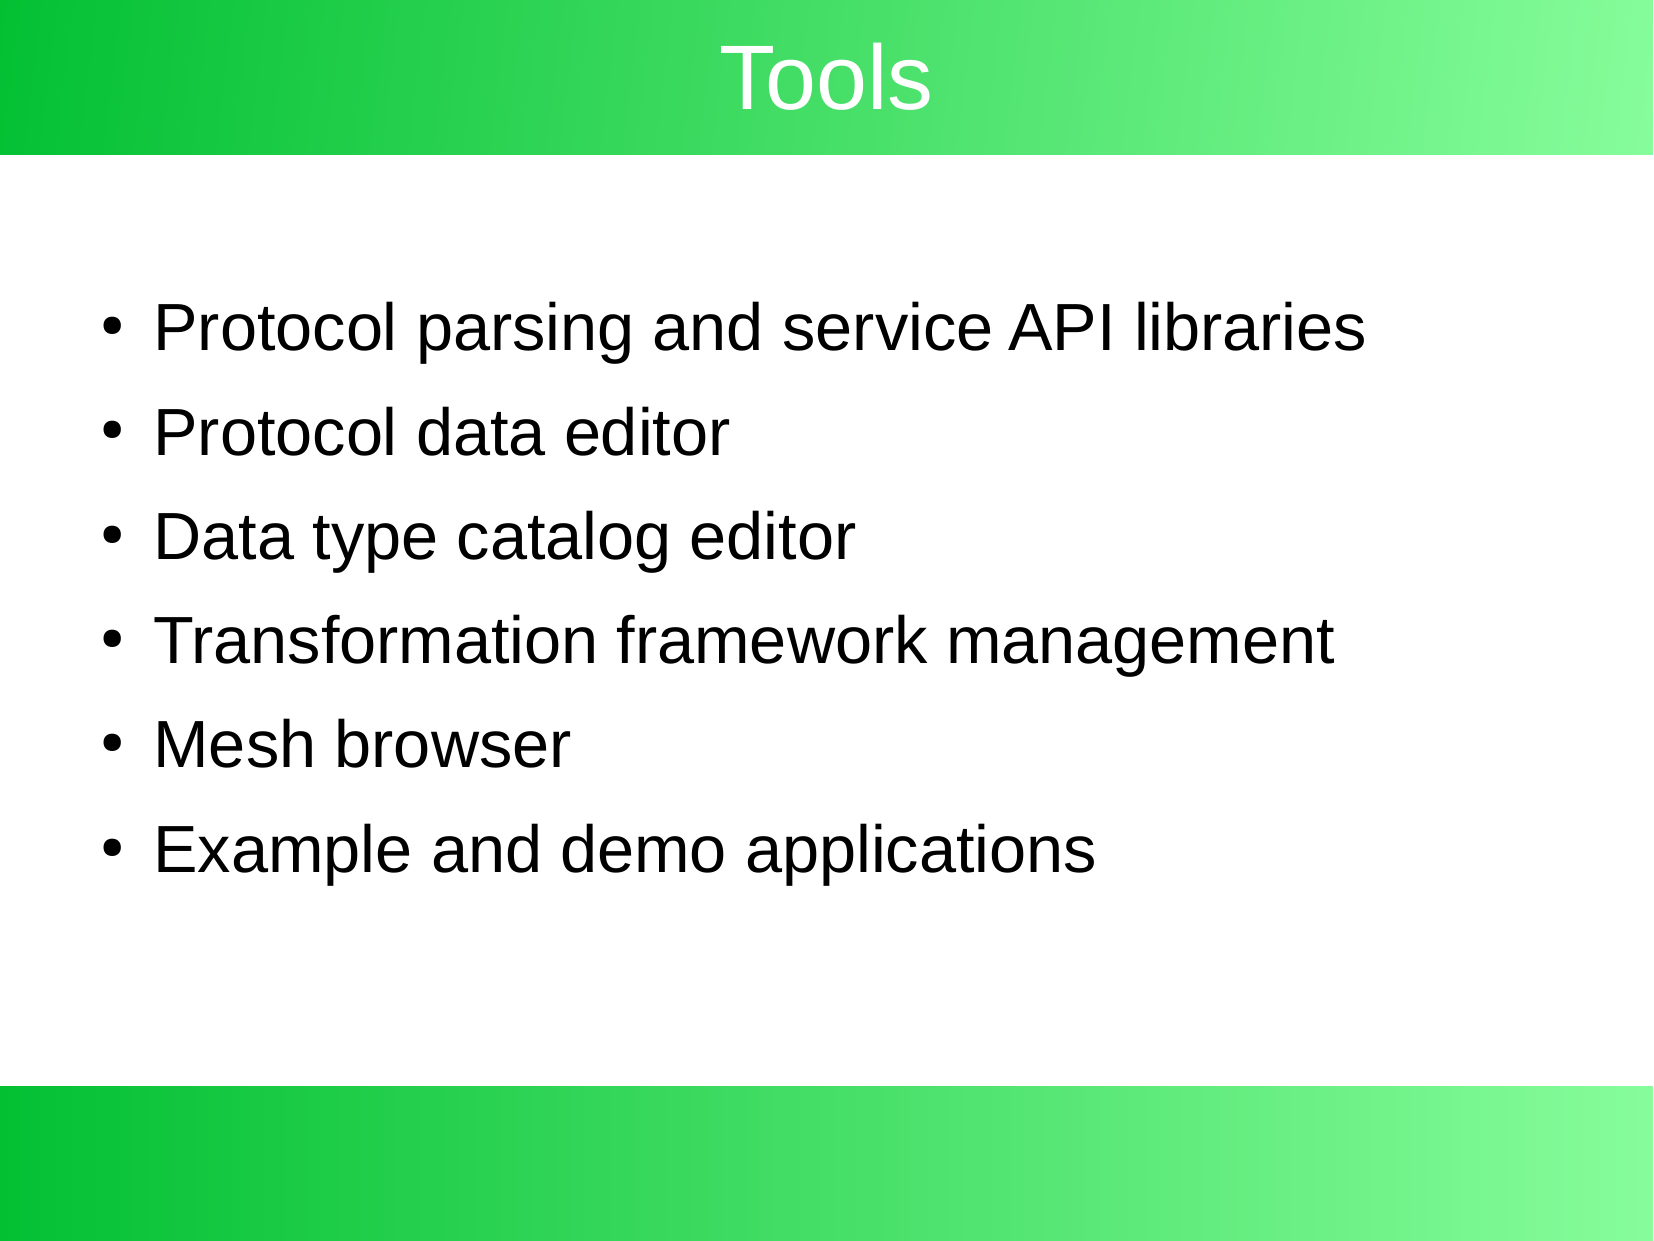

# Tools
Protocol parsing and service API libraries
Protocol data editor
Data type catalog editor
Transformation framework management
Mesh browser
Example and demo applications